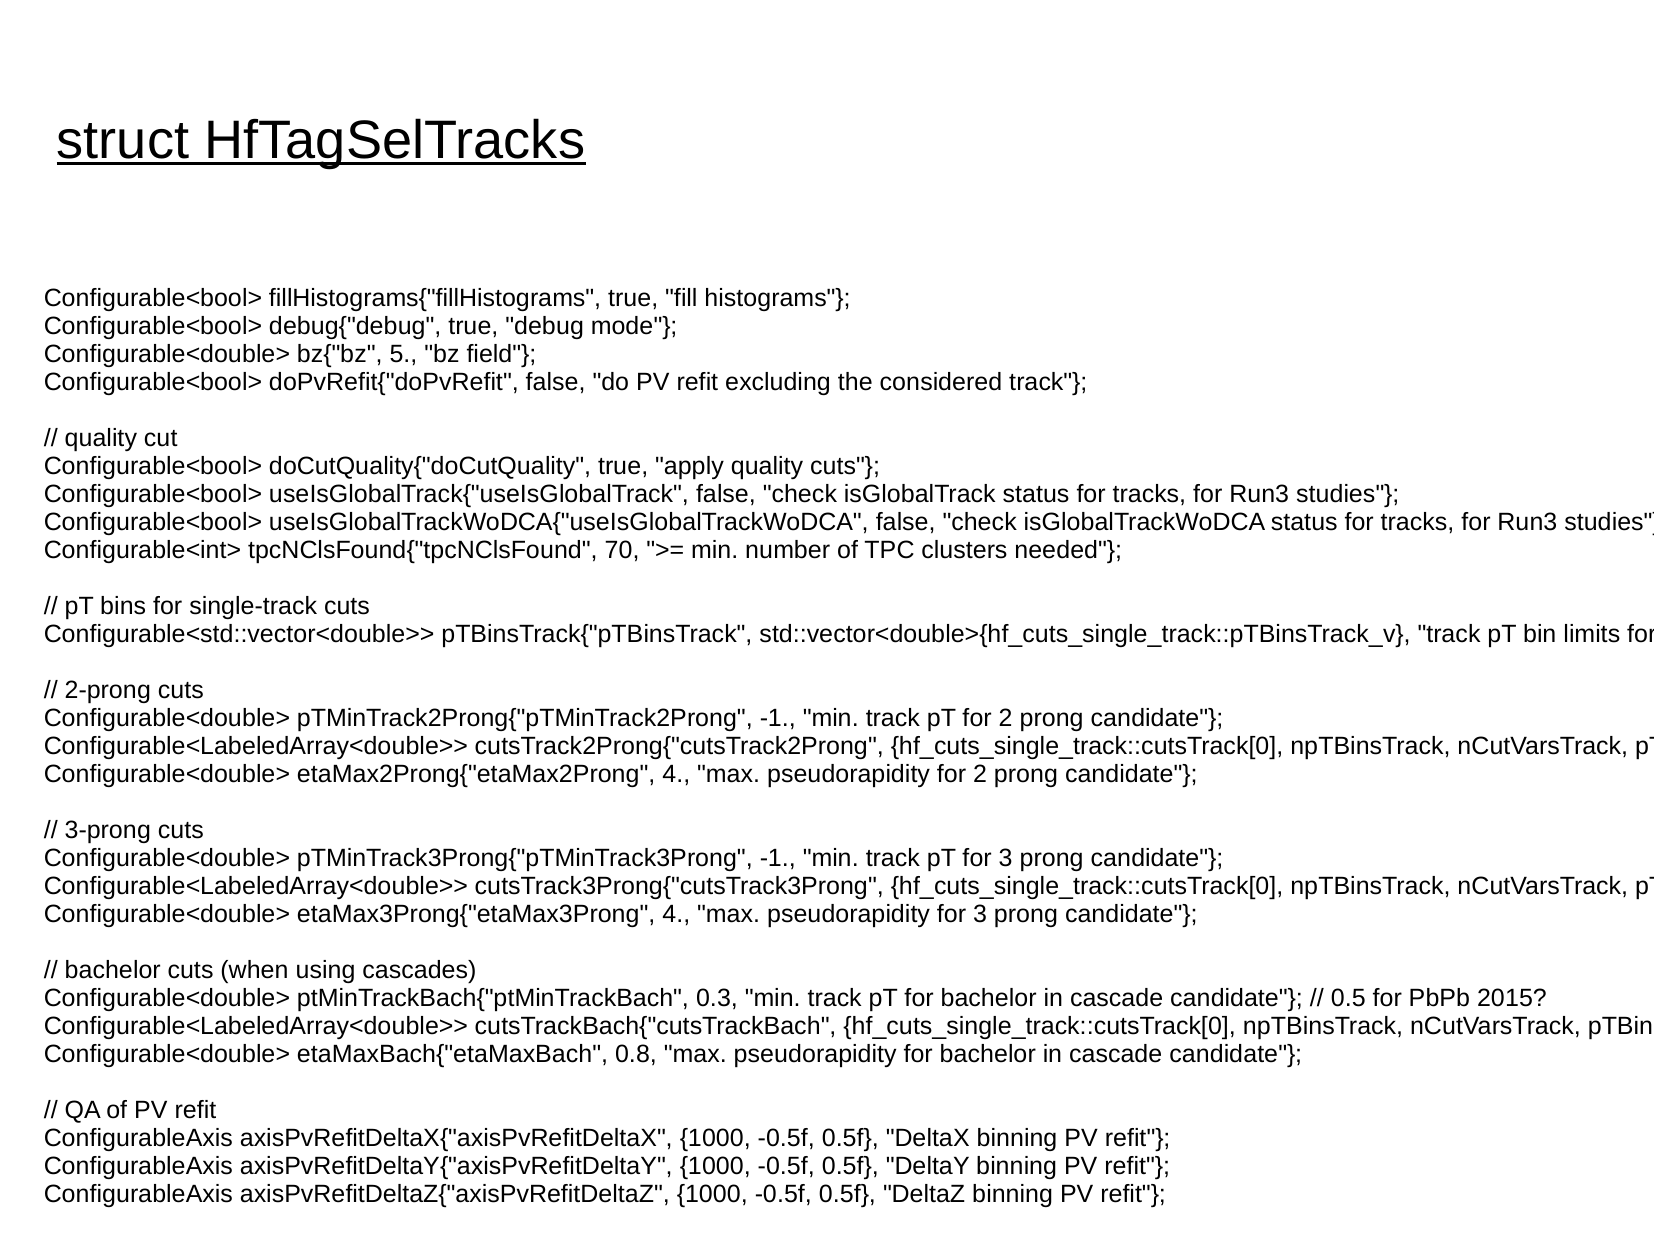

struct HfTagSelTracks
 Configurable<bool> fillHistograms{"fillHistograms", true, "fill histograms"};
 Configurable<bool> debug{"debug", true, "debug mode"};
 Configurable<double> bz{"bz", 5., "bz field"};
 Configurable<bool> doPvRefit{"doPvRefit", false, "do PV refit excluding the considered track"};
 // quality cut
 Configurable<bool> doCutQuality{"doCutQuality", true, "apply quality cuts"};
 Configurable<bool> useIsGlobalTrack{"useIsGlobalTrack", false, "check isGlobalTrack status for tracks, for Run3 studies"};
 Configurable<bool> useIsGlobalTrackWoDCA{"useIsGlobalTrackWoDCA", false, "check isGlobalTrackWoDCA status for tracks, for Run3 studies"};
 Configurable<int> tpcNClsFound{"tpcNClsFound", 70, ">= min. number of TPC clusters needed"};
 // pT bins for single-track cuts
 Configurable<std::vector<double>> pTBinsTrack{"pTBinsTrack", std::vector<double>{hf_cuts_single_track::pTBinsTrack_v}, "track pT bin limits for 2-prong DCAXY pT-depentend cut"};
 // 2-prong cuts
 Configurable<double> pTMinTrack2Prong{"pTMinTrack2Prong", -1., "min. track pT for 2 prong candidate"};
 Configurable<LabeledArray<double>> cutsTrack2Prong{"cutsTrack2Prong", {hf_cuts_single_track::cutsTrack[0], npTBinsTrack, nCutVarsTrack, pTBinLabelsTrack, cutVarLabelsTrack}, "Single-track selections per pT bin for 2-prong candidates"};
 Configurable<double> etaMax2Prong{"etaMax2Prong", 4., "max. pseudorapidity for 2 prong candidate"};
 // 3-prong cuts
 Configurable<double> pTMinTrack3Prong{"pTMinTrack3Prong", -1., "min. track pT for 3 prong candidate"};
 Configurable<LabeledArray<double>> cutsTrack3Prong{"cutsTrack3Prong", {hf_cuts_single_track::cutsTrack[0], npTBinsTrack, nCutVarsTrack, pTBinLabelsTrack, cutVarLabelsTrack}, "Single-track selections per pT bin for 3-prong candidates"};
 Configurable<double> etaMax3Prong{"etaMax3Prong", 4., "max. pseudorapidity for 3 prong candidate"};
 // bachelor cuts (when using cascades)
 Configurable<double> ptMinTrackBach{"ptMinTrackBach", 0.3, "min. track pT for bachelor in cascade candidate"}; // 0.5 for PbPb 2015?
 Configurable<LabeledArray<double>> cutsTrackBach{"cutsTrackBach", {hf_cuts_single_track::cutsTrack[0], npTBinsTrack, nCutVarsTrack, pTBinLabelsTrack, cutVarLabelsTrack}, "Single-track selections per pT bin for the bachelor of V0-bachelor candidates"};
 Configurable<double> etaMaxBach{"etaMaxBach", 0.8, "max. pseudorapidity for bachelor in cascade candidate"};
 // QA of PV refit
 ConfigurableAxis axisPvRefitDeltaX{"axisPvRefitDeltaX", {1000, -0.5f, 0.5f}, "DeltaX binning PV refit"};
 ConfigurableAxis axisPvRefitDeltaY{"axisPvRefitDeltaY", {1000, -0.5f, 0.5f}, "DeltaY binning PV refit"};
 ConfigurableAxis axisPvRefitDeltaZ{"axisPvRefitDeltaZ", {1000, -0.5f, 0.5f}, "DeltaZ binning PV refit"};